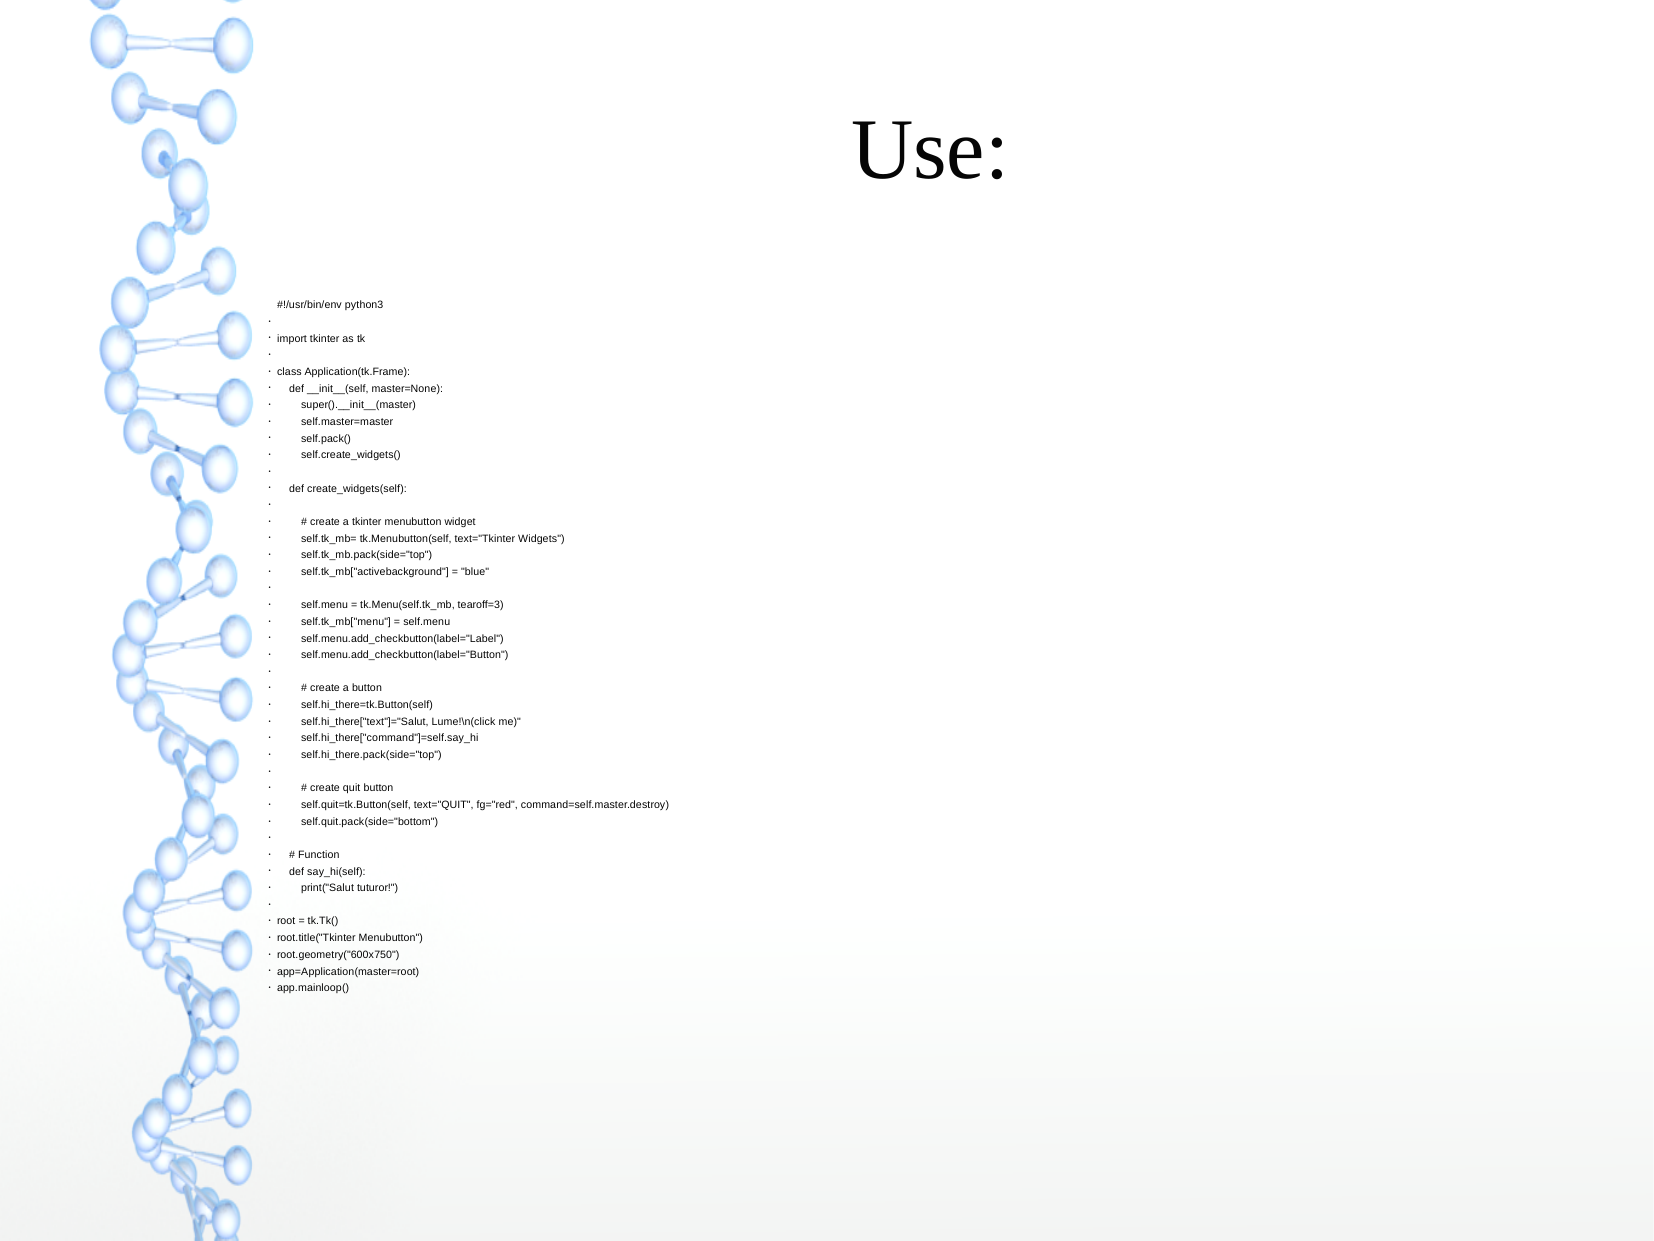

# Use:
#!/usr/bin/env python3
import tkinter as tk
class Application(tk.Frame):
 def __init__(self, master=None):
 super().__init__(master)
 self.master=master
 self.pack()
 self.create_widgets()
 def create_widgets(self):
 # create a tkinter menubutton widget
 self.tk_mb= tk.Menubutton(self, text="Tkinter Widgets")
 self.tk_mb.pack(side="top")
 self.tk_mb["activebackground"] = "blue"
 self.menu = tk.Menu(self.tk_mb, tearoff=3)
 self.tk_mb["menu"] = self.menu
 self.menu.add_checkbutton(label="Label")
 self.menu.add_checkbutton(label="Button")
 # create a button
 self.hi_there=tk.Button(self)
 self.hi_there["text"]="Salut, Lume!\n(click me)"
 self.hi_there["command"]=self.say_hi
 self.hi_there.pack(side="top")
 # create quit button
 self.quit=tk.Button(self, text="QUIT", fg="red", command=self.master.destroy)
 self.quit.pack(side="bottom")
 # Function
 def say_hi(self):
 print("Salut tuturor!")
root = tk.Tk()
root.title("Tkinter Menubutton")
root.geometry("600x750")
app=Application(master=root)
app.mainloop()